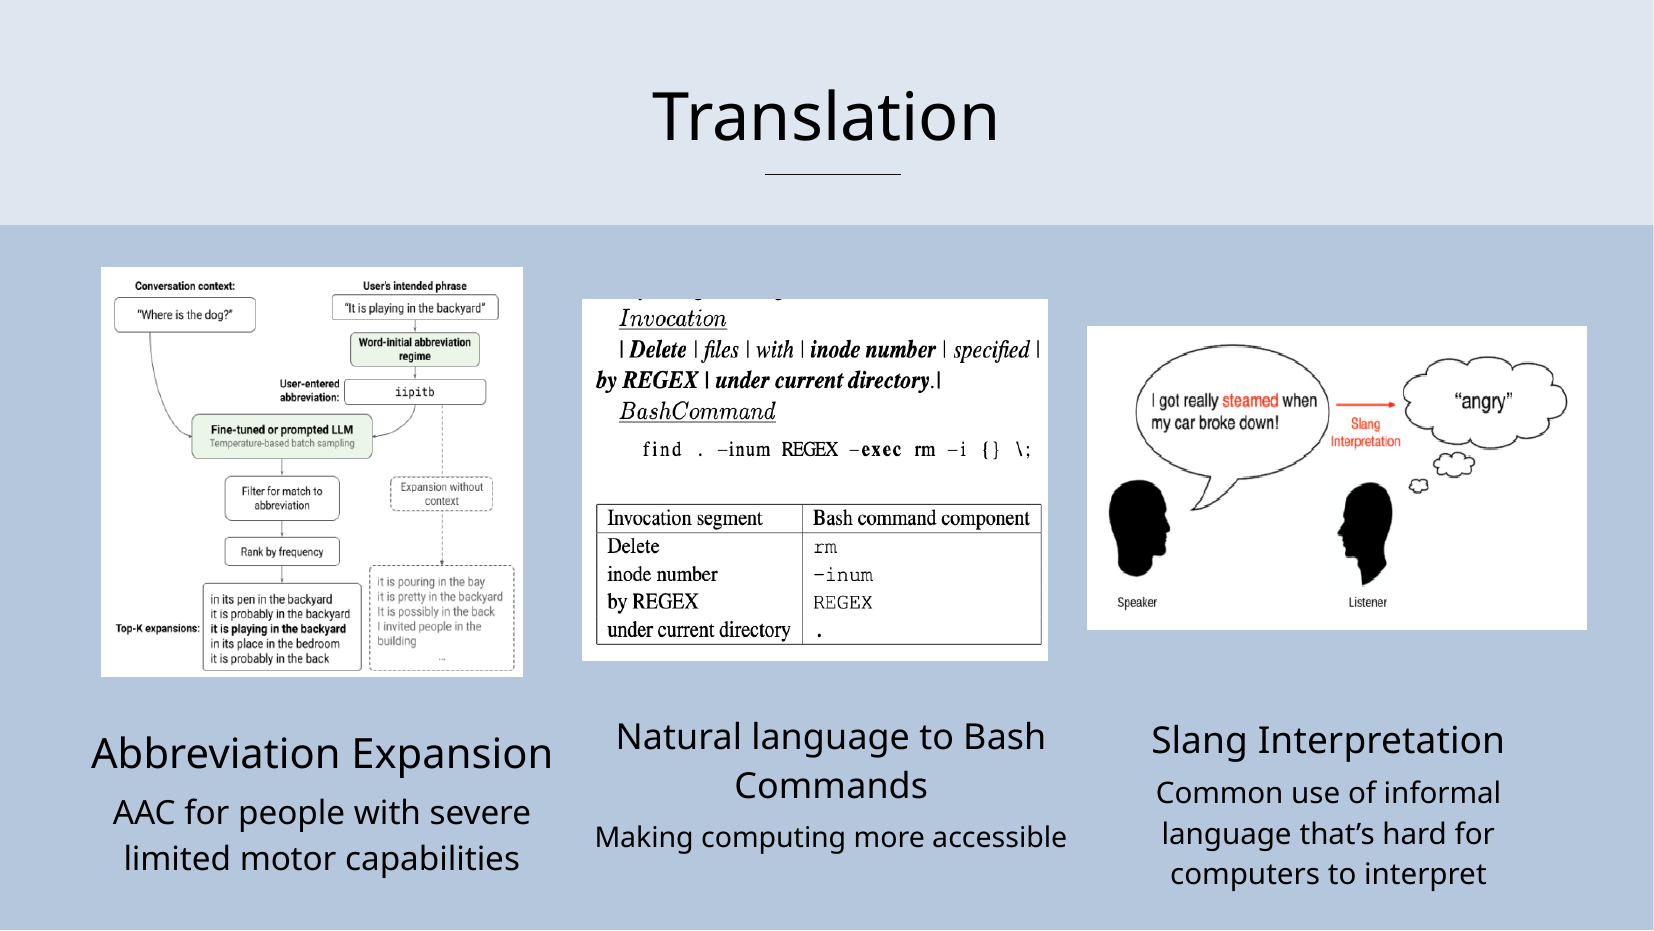

# Translation
Abbreviation Expansion
AAC for people with severe limited motor capabilities
Natural language to Bash Commands
Making computing more accessible
Slang Interpretation
Common use of informal language that’s hard for computers to interpret